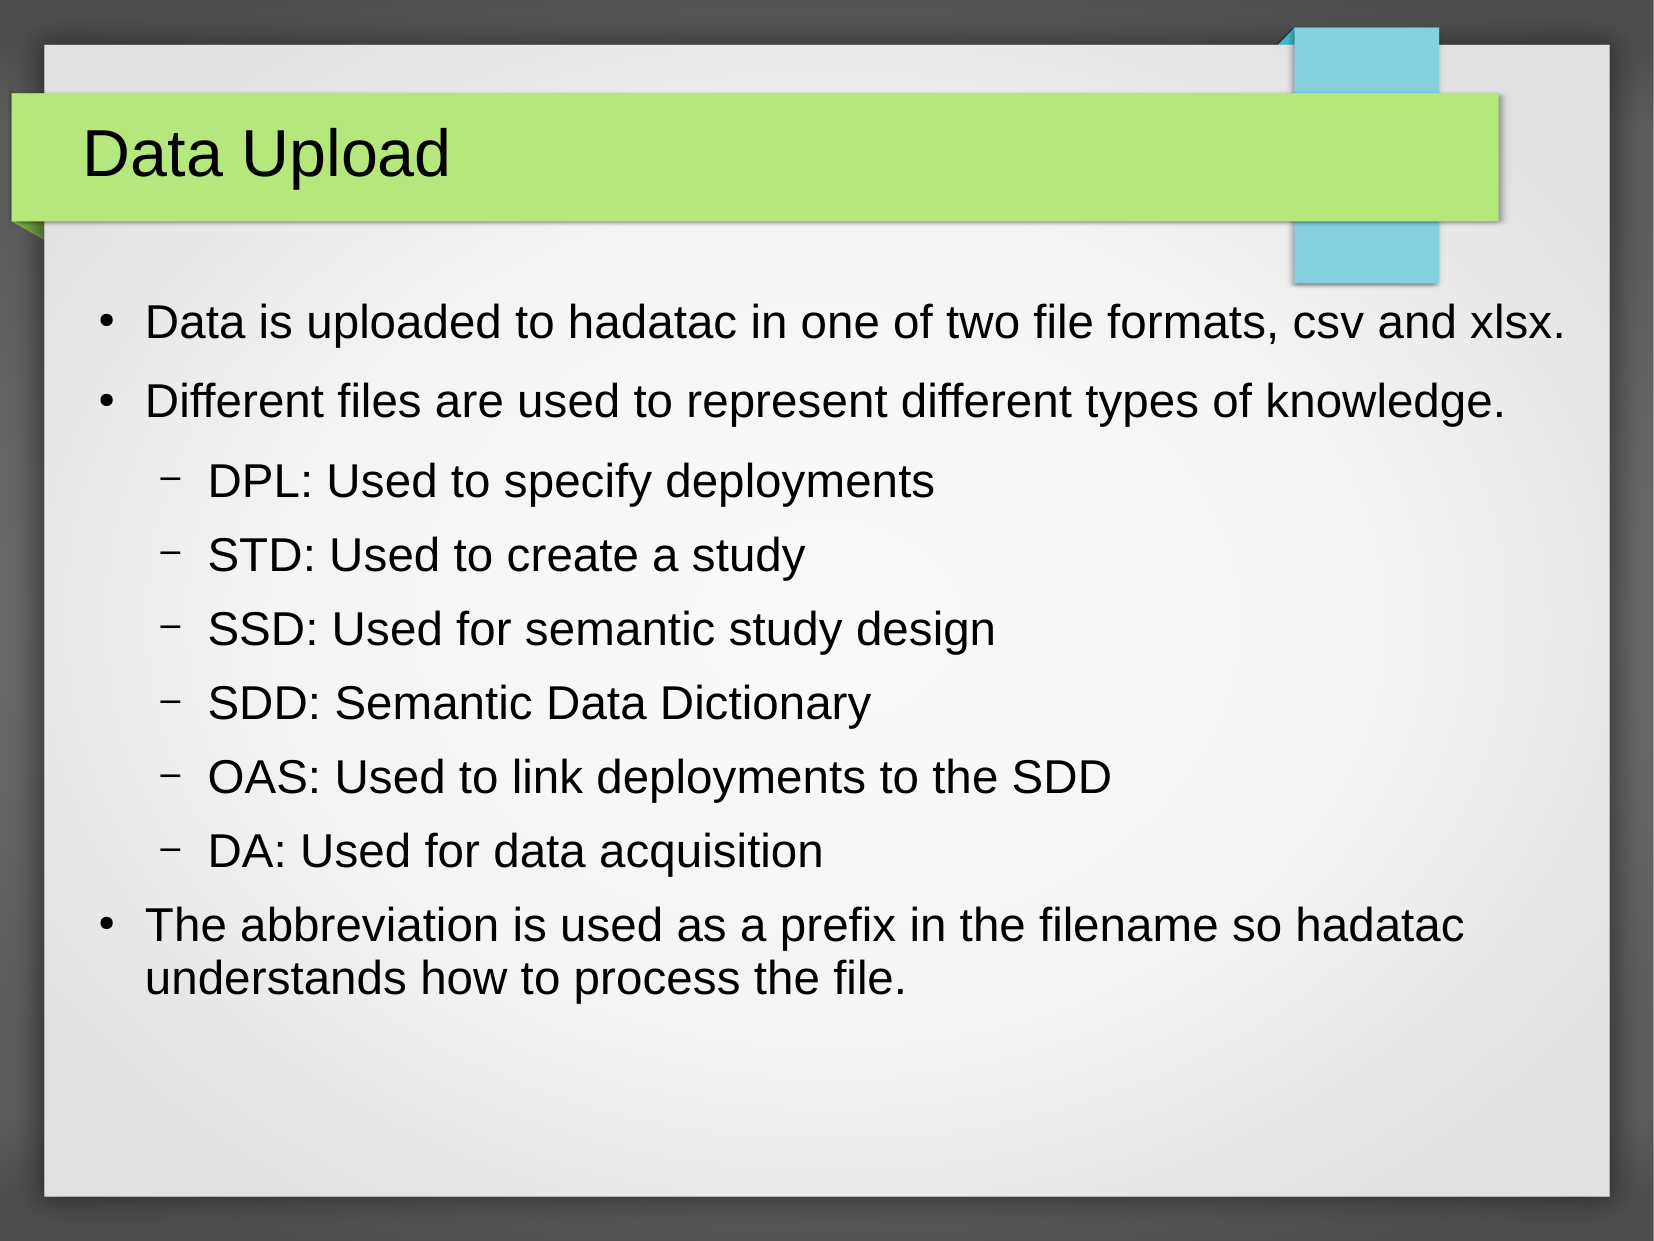

# Data Upload
Data is uploaded to hadatac in one of two file formats, csv and xlsx.
Different files are used to represent different types of knowledge.
DPL: Used to specify deployments
STD: Used to create a study
SSD: Used for semantic study design
SDD: Semantic Data Dictionary
OAS: Used to link deployments to the SDD
DA: Used for data acquisition
The abbreviation is used as a prefix in the filename so hadatac understands how to process the file.